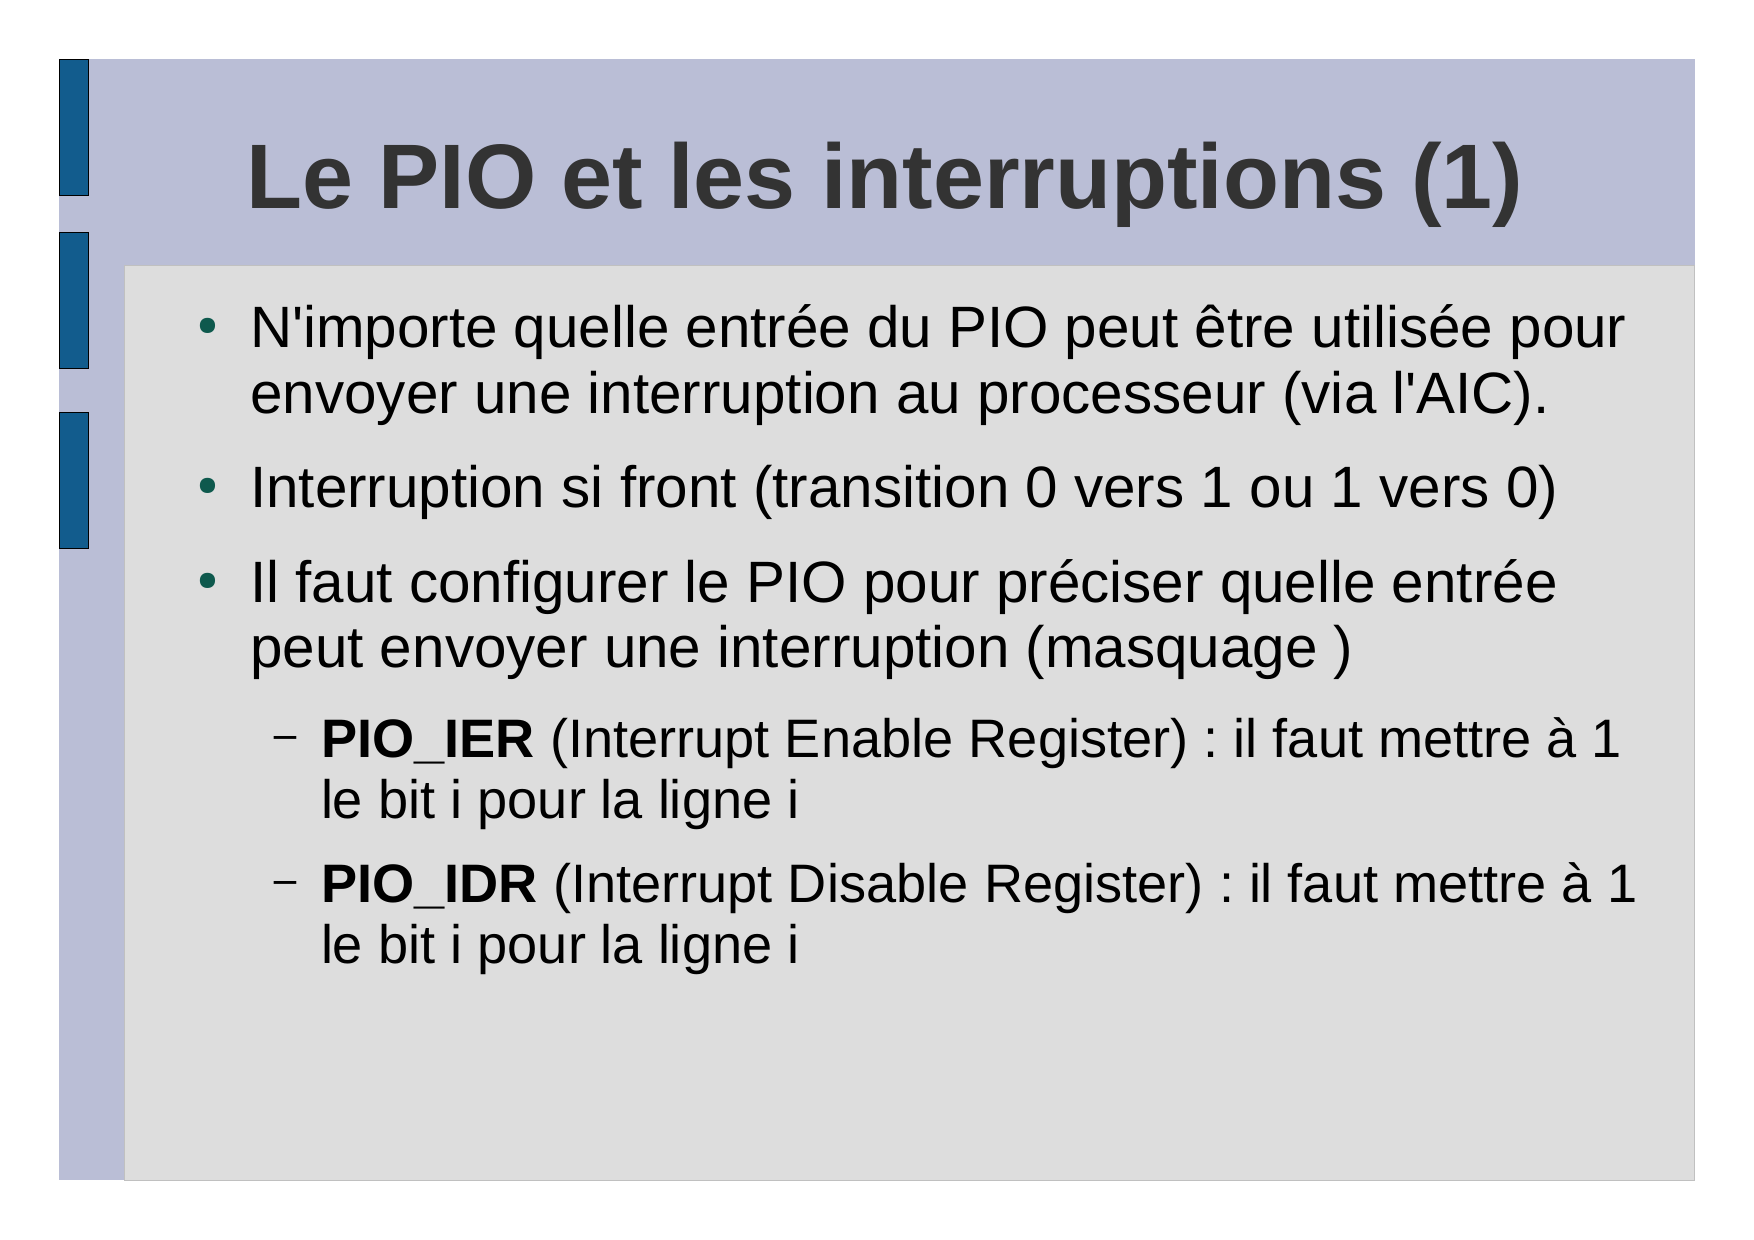

# Le PIO et les interruptions (1)
N'importe quelle entrée du PIO peut être utilisée pour envoyer une interruption au processeur (via l'AIC).
Interruption si front (transition 0 vers 1 ou 1 vers 0)
Il faut configurer le PIO pour préciser quelle entrée peut envoyer une interruption (masquage )
PIO_IER (Interrupt Enable Register) : il faut mettre à 1 le bit i pour la ligne i
PIO_IDR (Interrupt Disable Register) : il faut mettre à 1 le bit i pour la ligne i